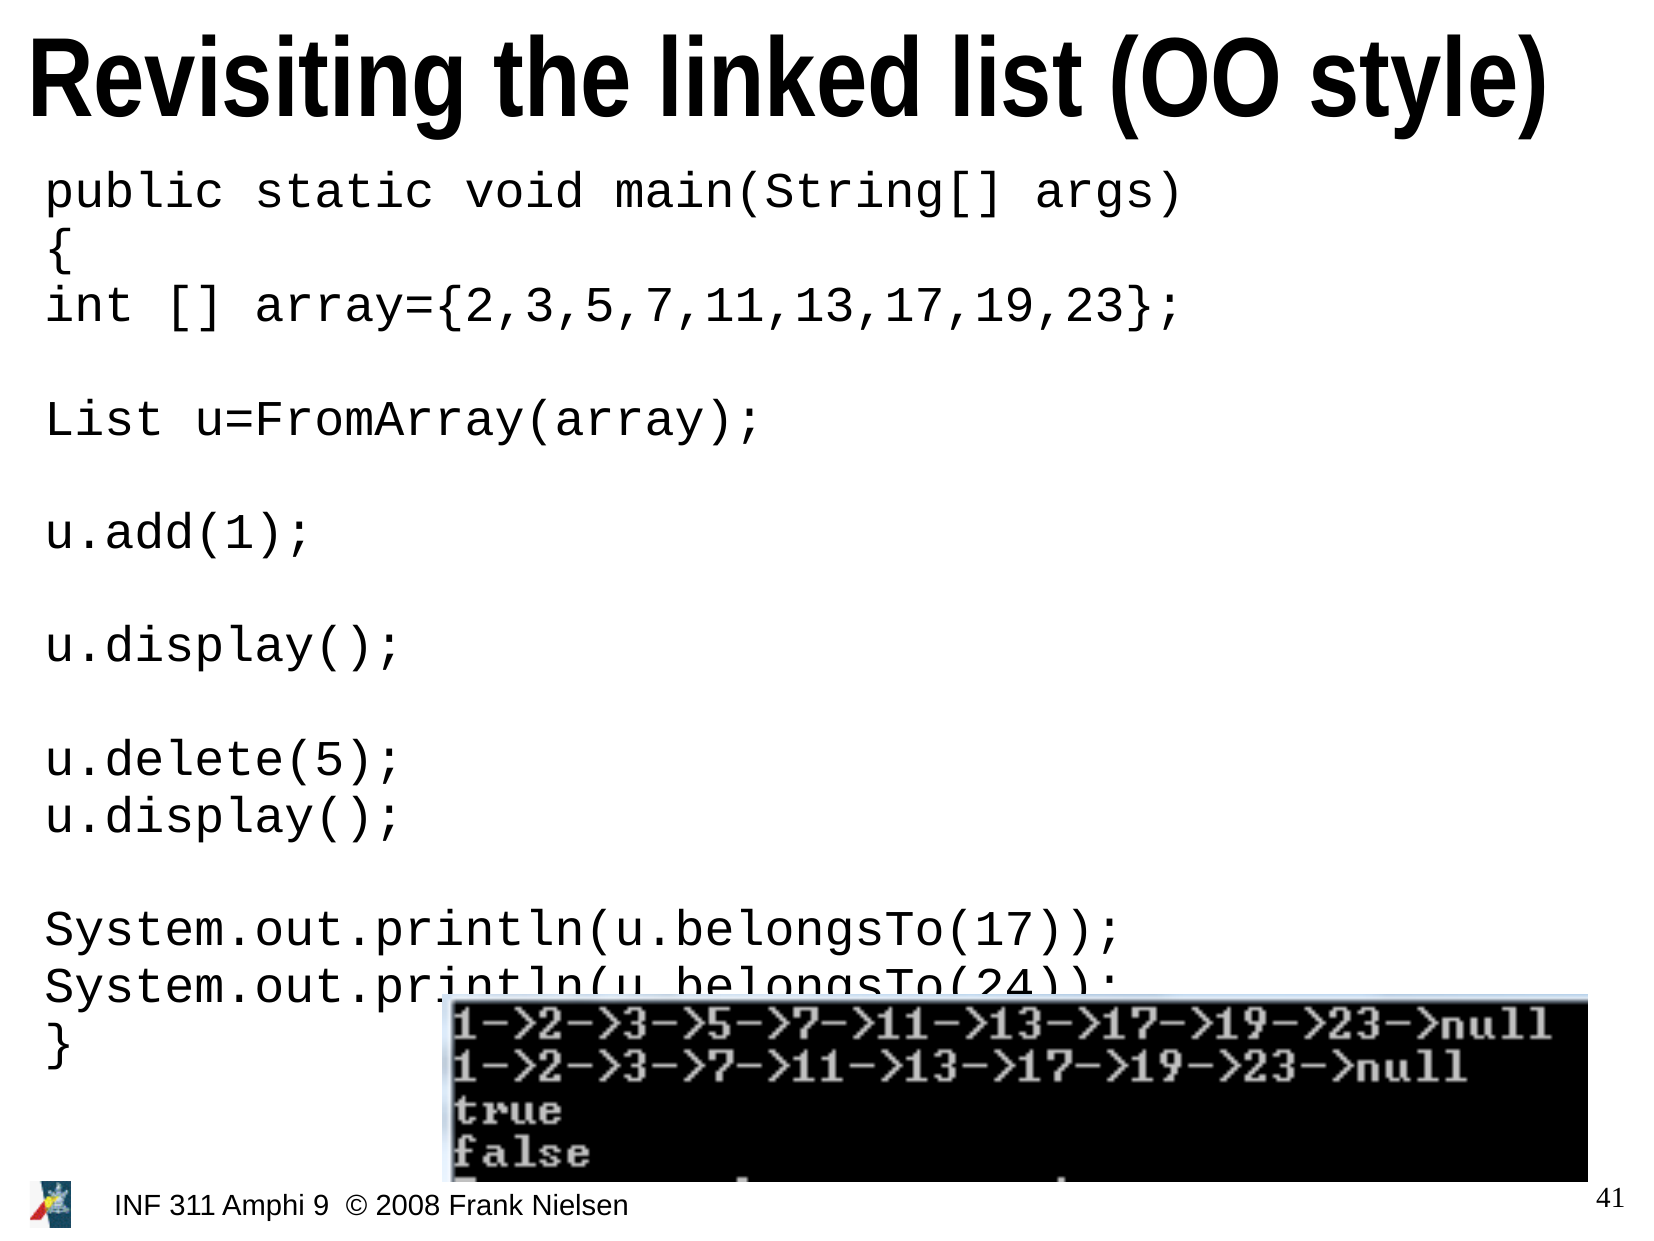

Revisiting the linked list (OO style)
public static void main(String[] args)
{
int [] array={2,3,5,7,11,13,17,19,23};
List u=FromArray(array);
u.add(1);
u.display();
u.delete(5);
u.display();
System.out.println(u.belongsTo(17));
System.out.println(u.belongsTo(24));
}